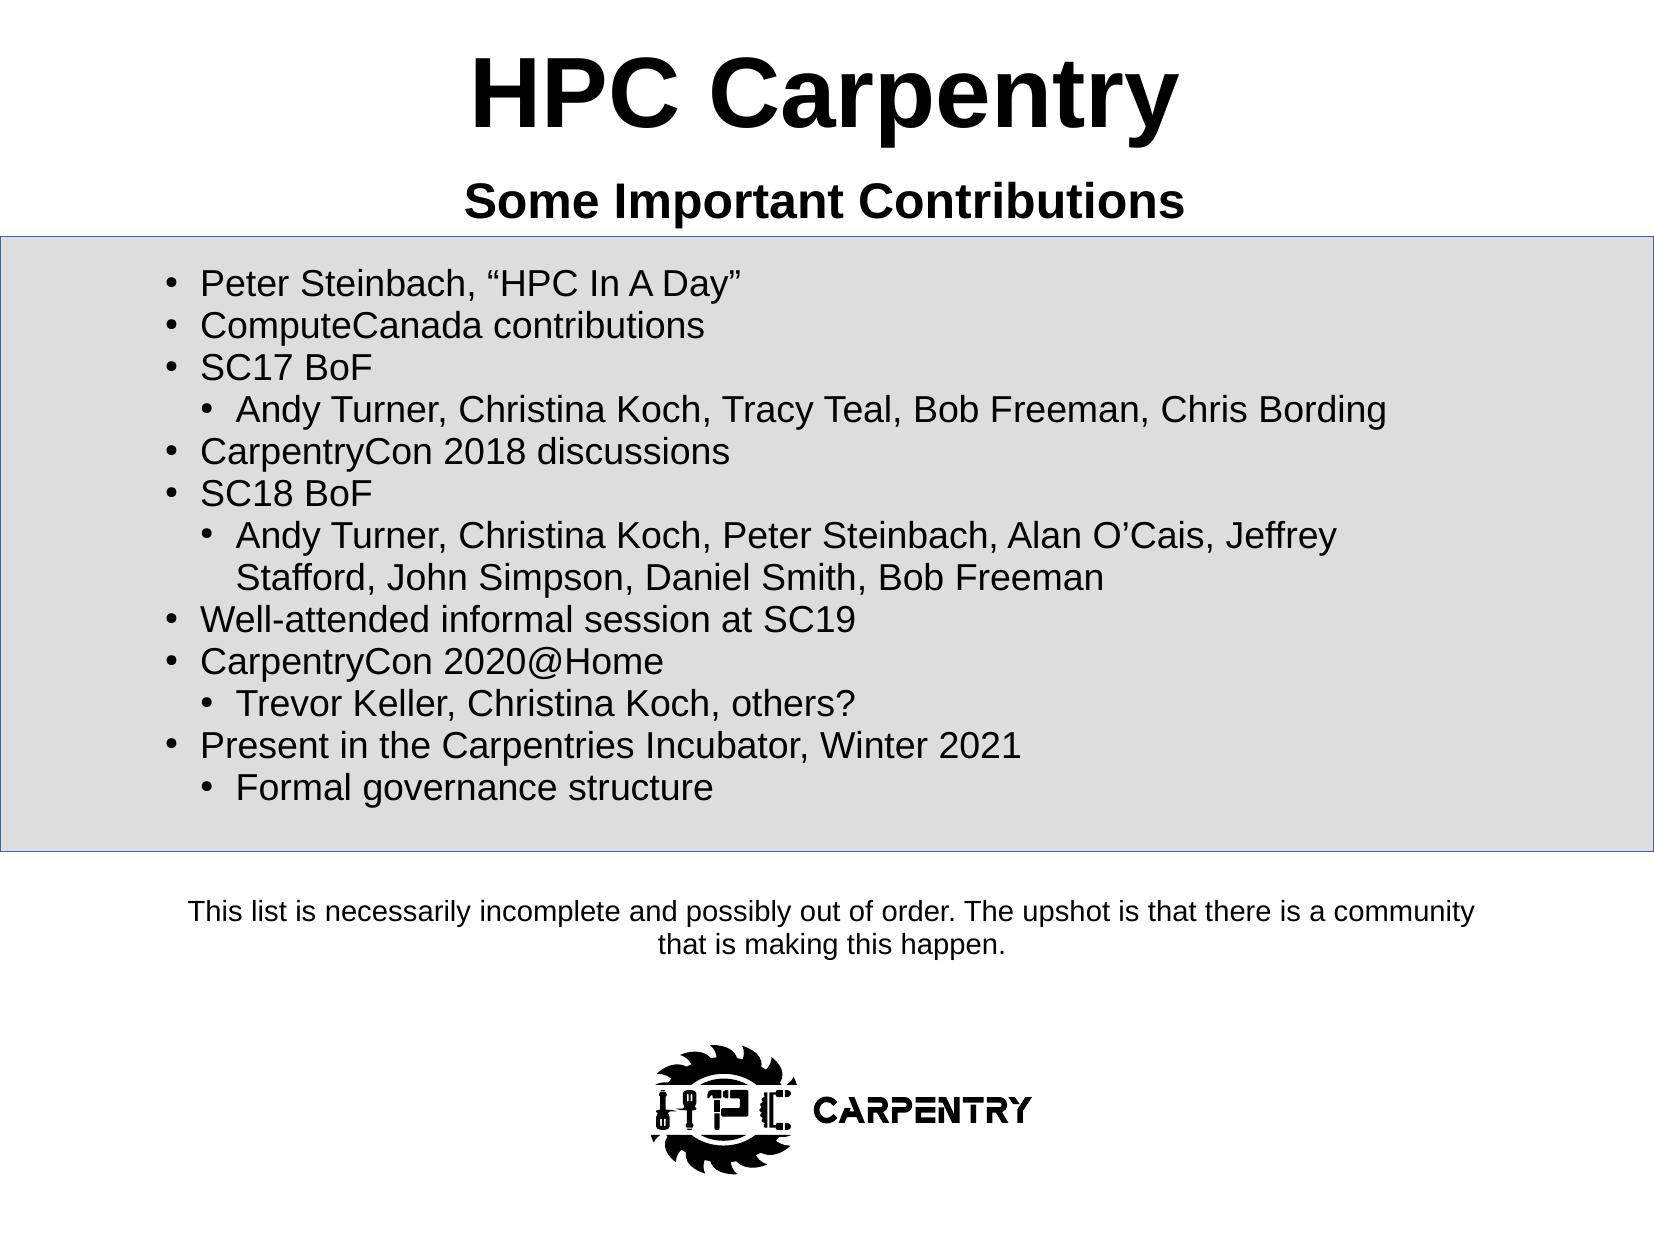

HPC Carpentry
Some Important Contributions
Peter Steinbach, “HPC In A Day”
ComputeCanada contributions
SC17 BoF
Andy Turner, Christina Koch, Tracy Teal, Bob Freeman, Chris Bording
CarpentryCon 2018 discussions
SC18 BoF
Andy Turner, Christina Koch, Peter Steinbach, Alan O’Cais, Jeffrey Stafford, John Simpson, Daniel Smith, Bob Freeman
Well-attended informal session at SC19
CarpentryCon 2020@Home
Trevor Keller, Christina Koch, others?
Present in the Carpentries Incubator, Winter 2021
Formal governance structure
This list is necessarily incomplete and possibly out of order. The upshot is that there is a community
that is making this happen.